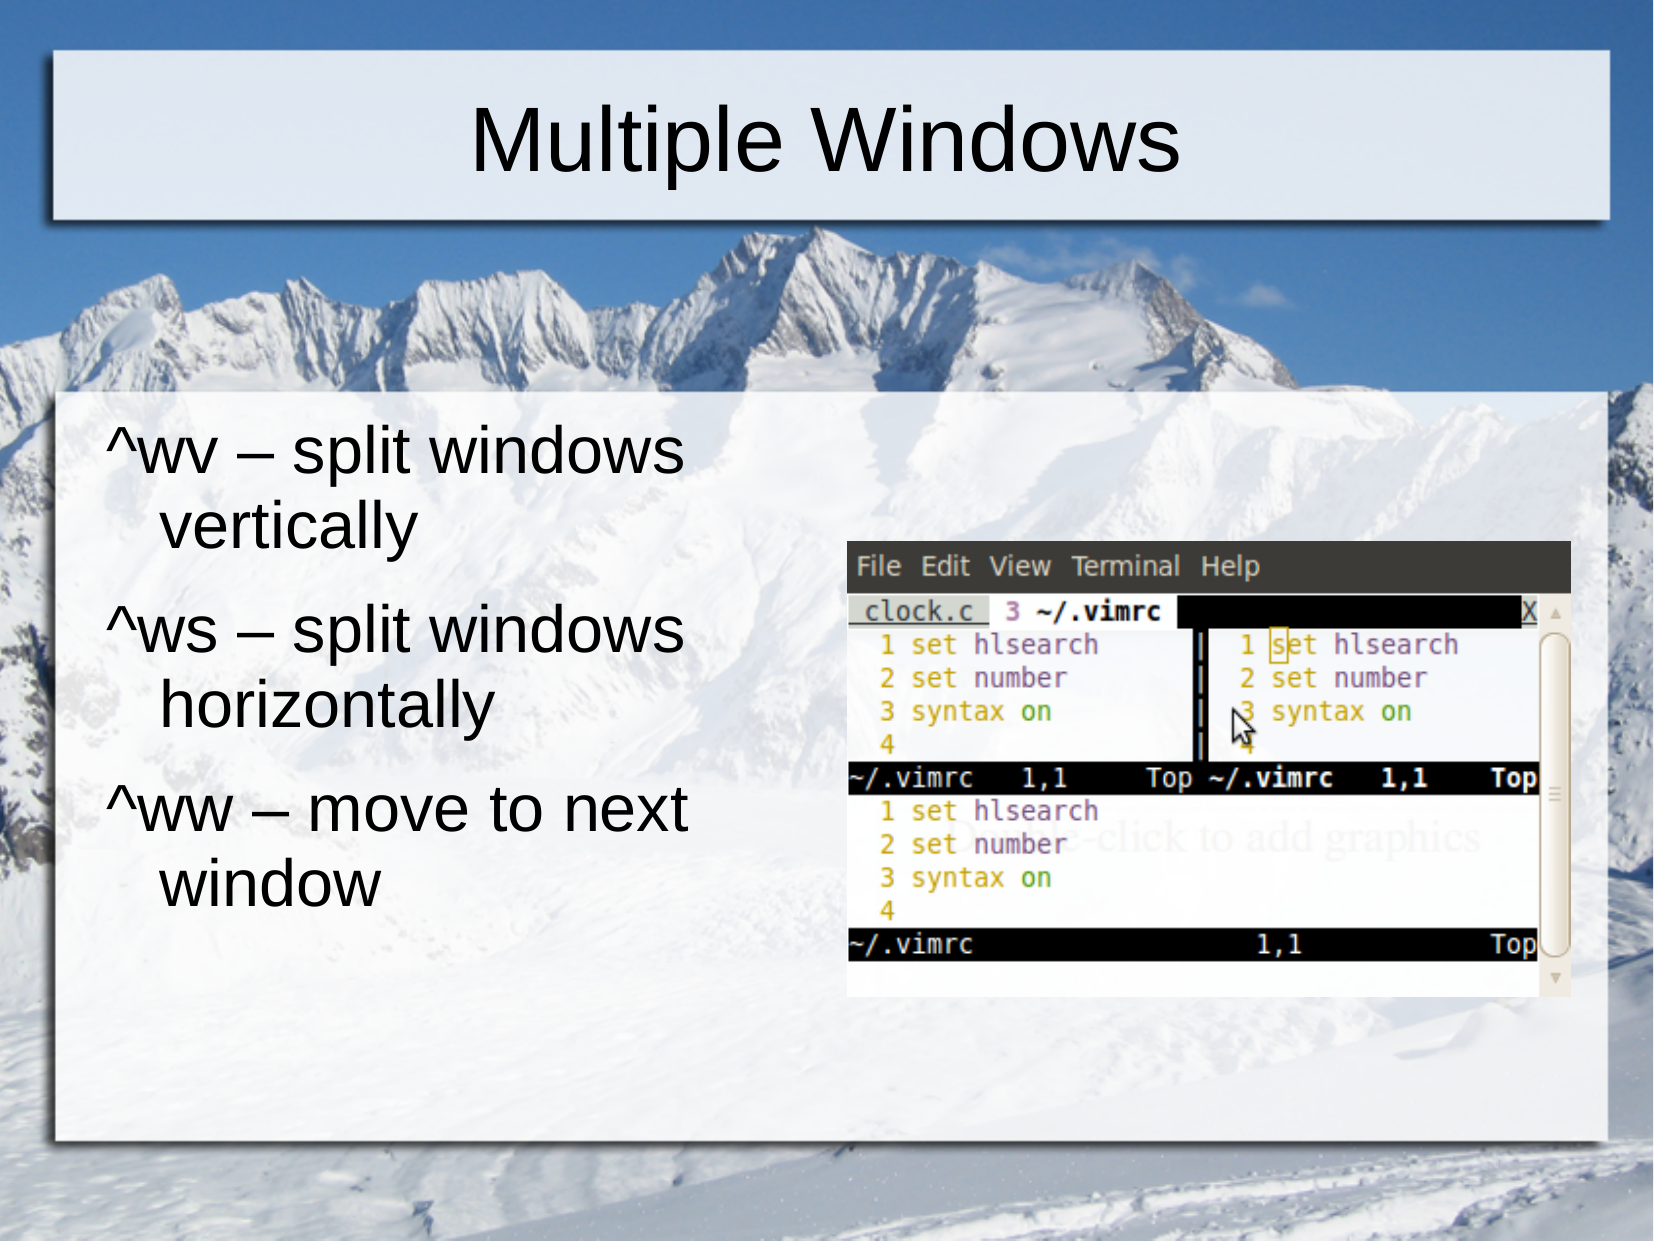

# Multiple Windows
^wv – split windows vertically
^ws – split windows horizontally
^ww – move to next window